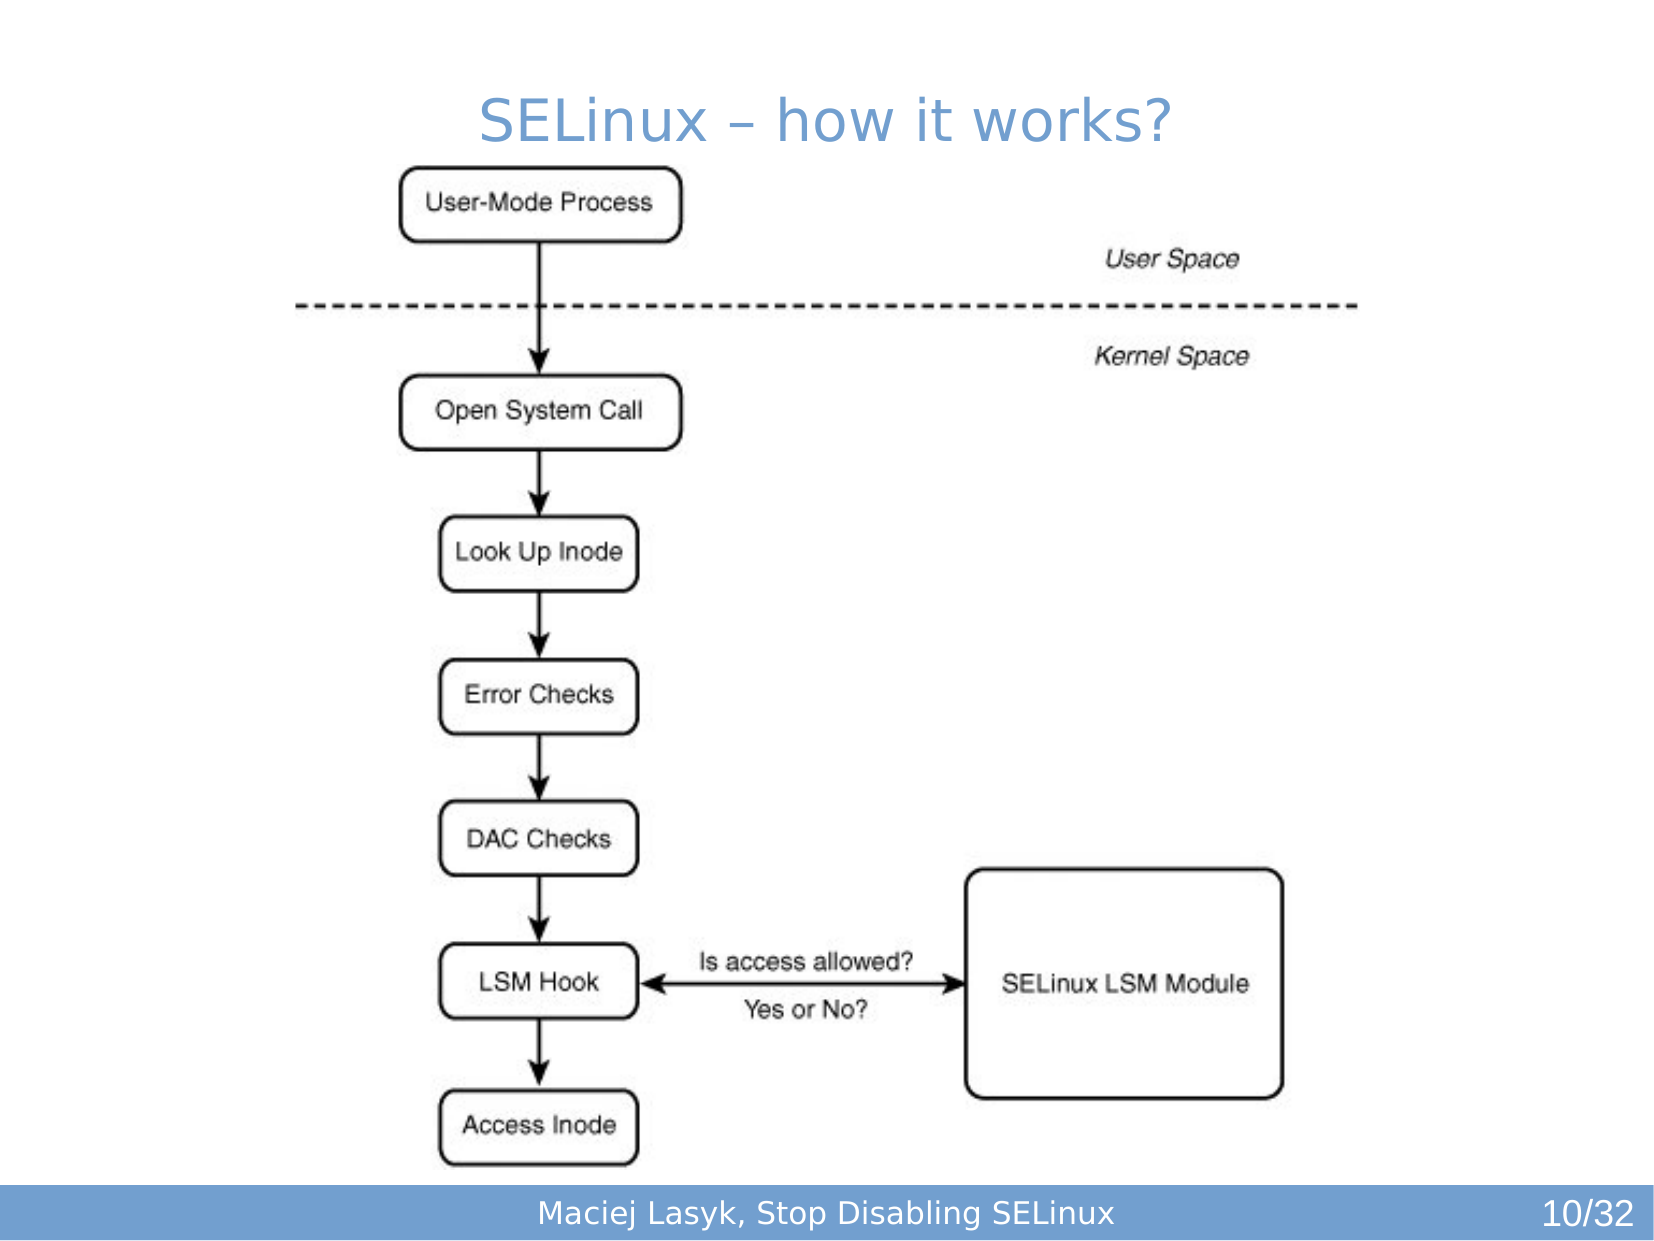

SELinux – how it works?
 10/32
Maciej Lasyk, High Availability Explained
Maciej Lasyk, Stop Disabling SELinux